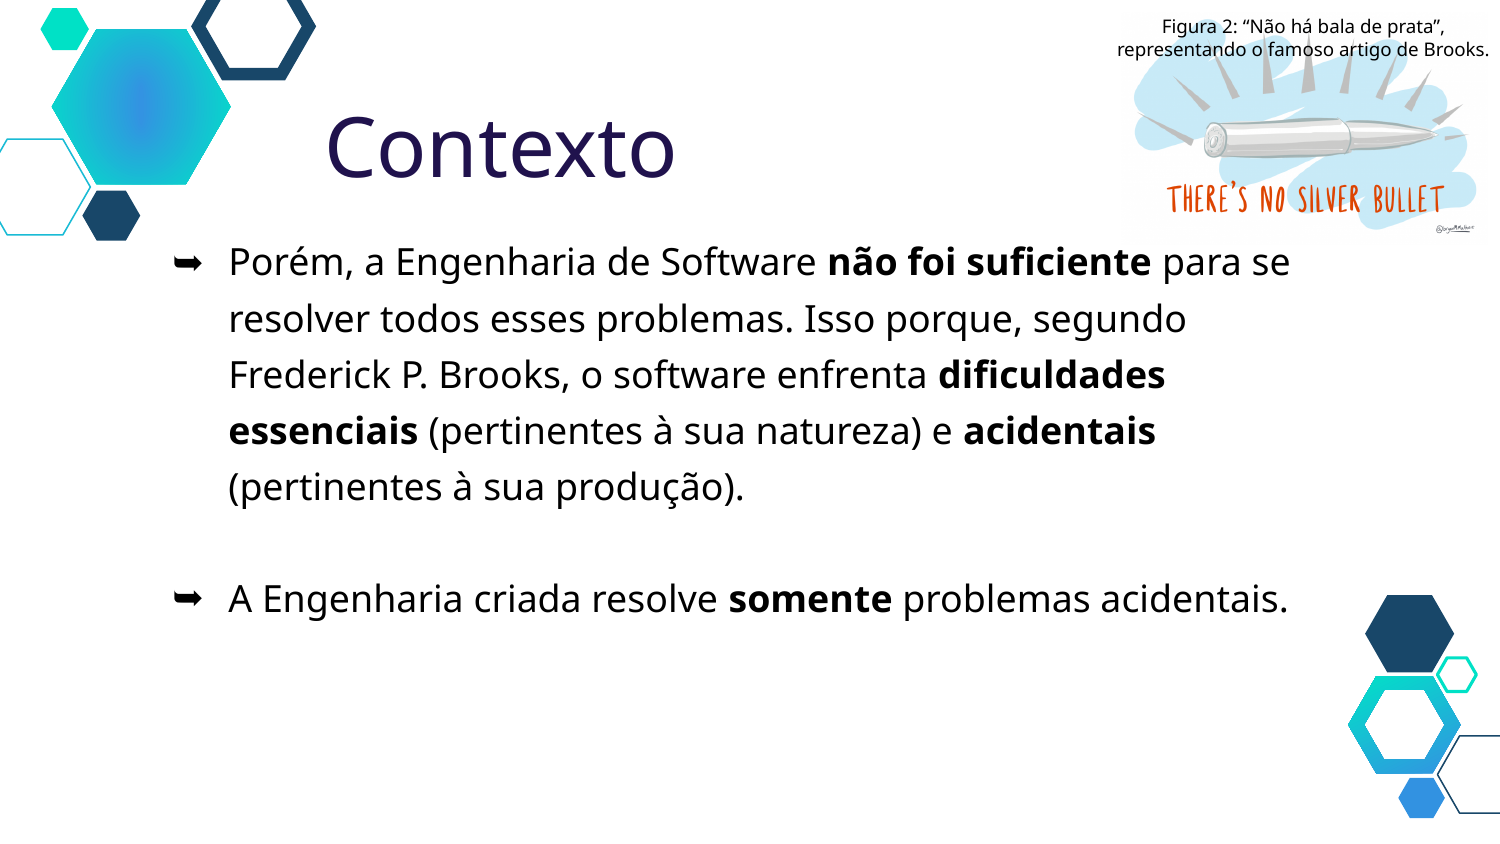

Figura 2: “Não há bala de prata”, representando o famoso artigo de Brooks.
# Contexto
Porém, a Engenharia de Software não foi suficiente para se resolver todos esses problemas. Isso porque, segundo Frederick P. Brooks, o software enfrenta dificuldades essenciais (pertinentes à sua natureza) e acidentais (pertinentes à sua produção).
A Engenharia criada resolve somente problemas acidentais.